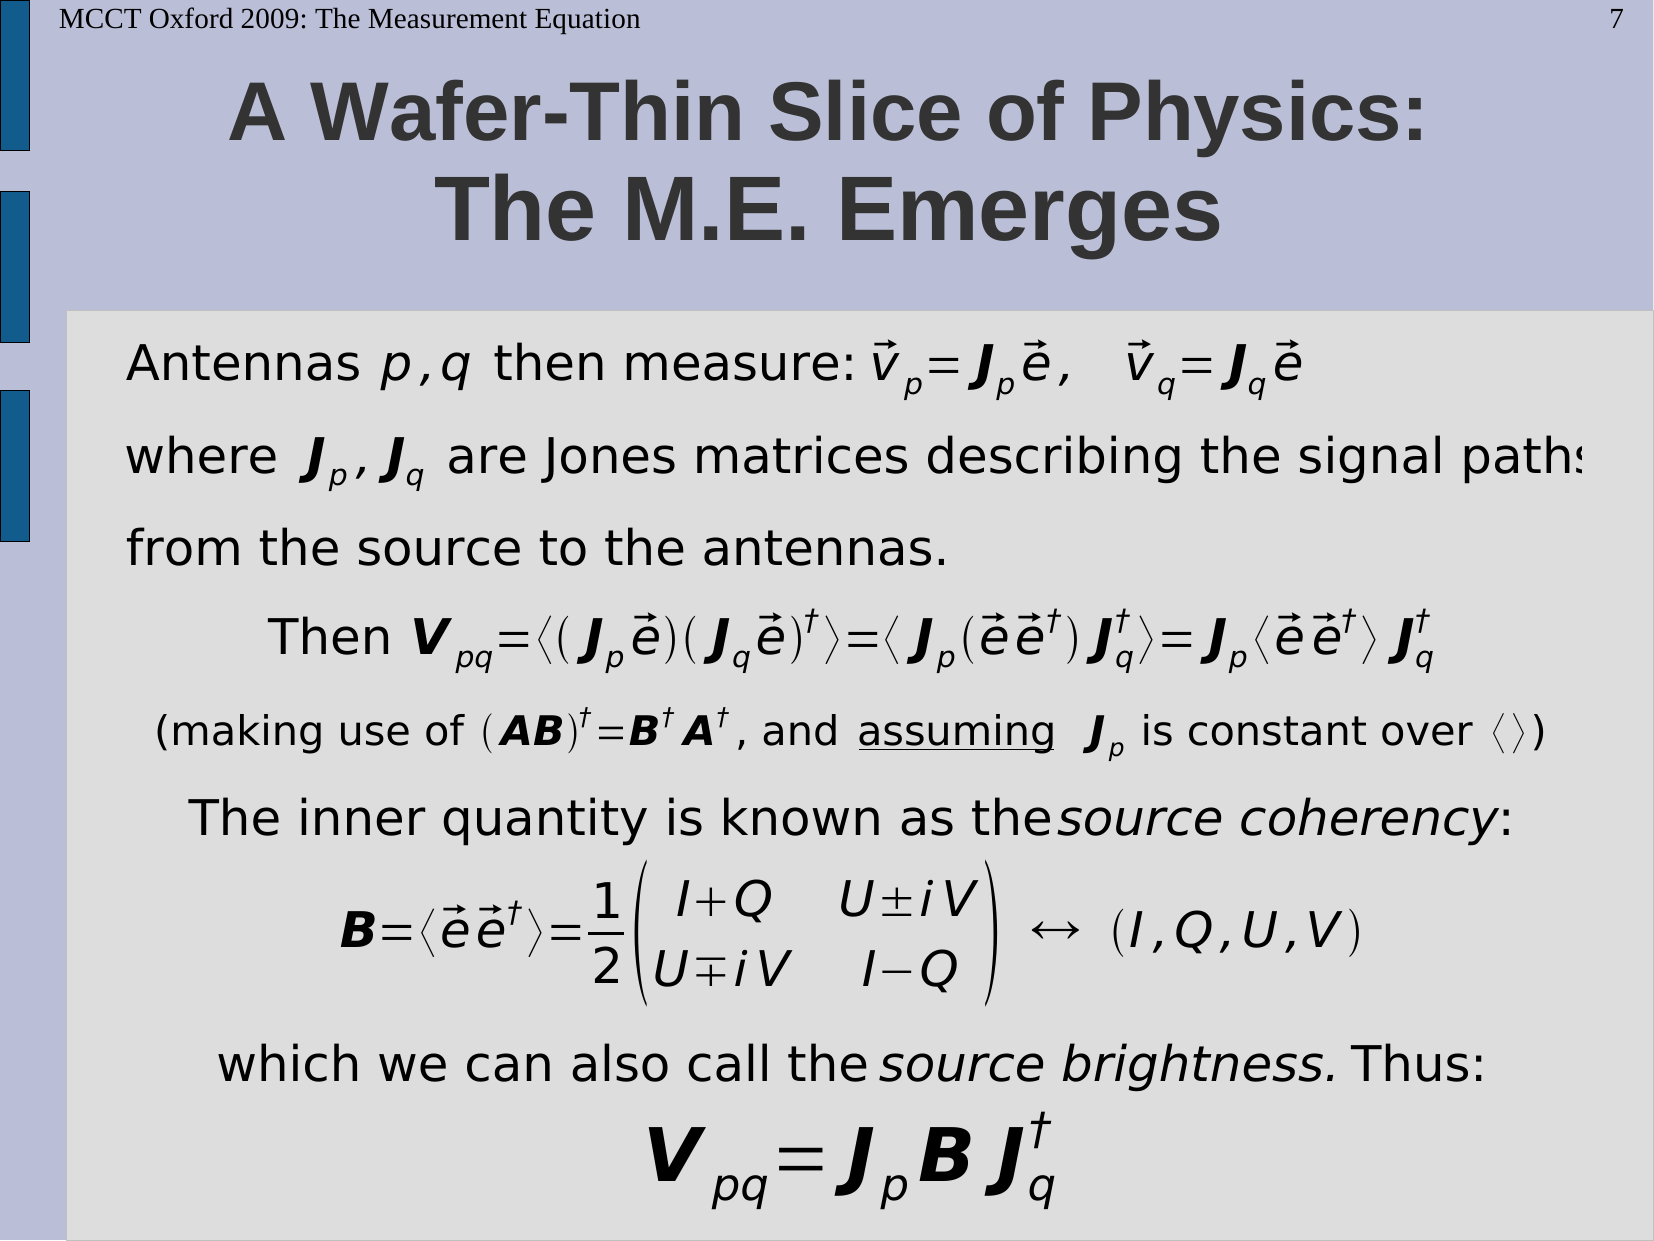

MCCT Oxford 2009: The Measurement Equation
7
# A Wafer-Thin Slice of Physics: The M.E. Emerges